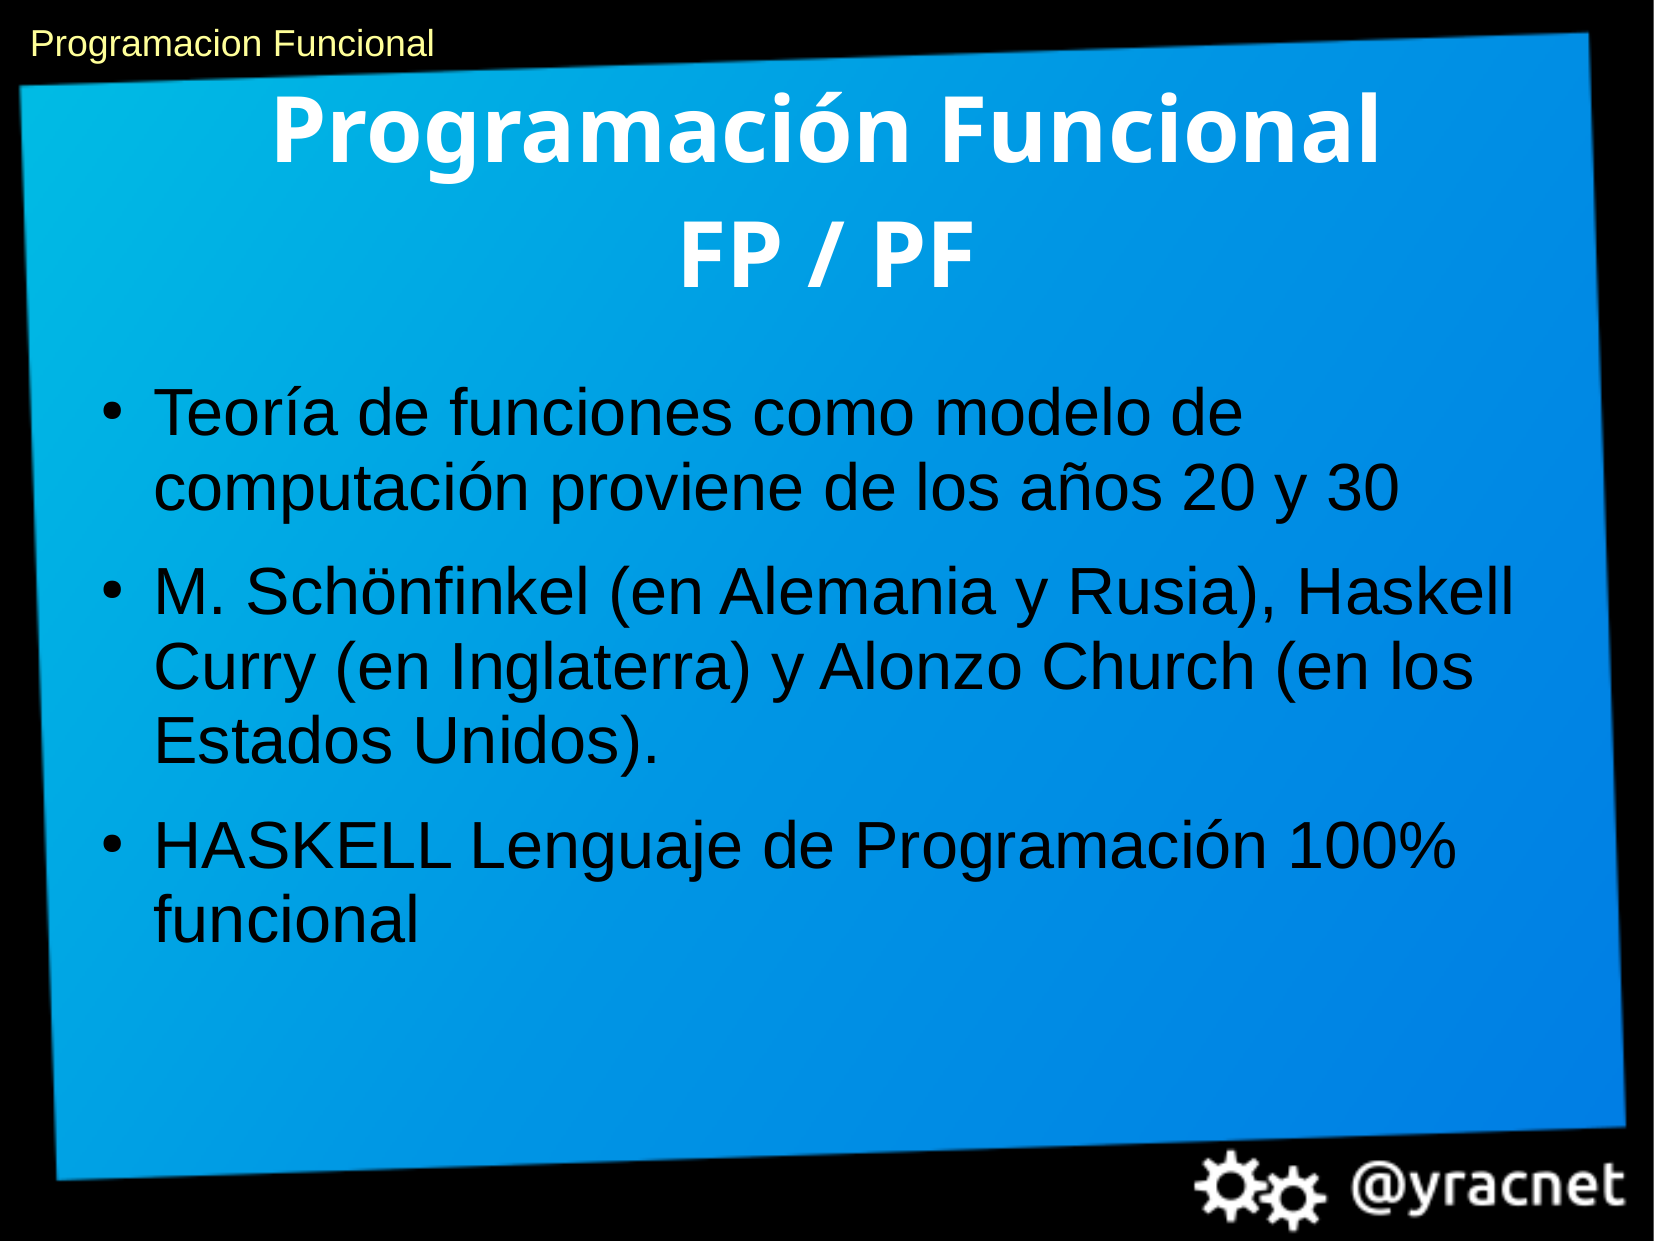

Programacion Funcional
# Programación Funcional FP / PF
Teoría de funciones como modelo de computación proviene de los años 20 y 30
M. Schönfinkel (en Alemania y Rusia), Haskell Curry (en Inglaterra) y Alonzo Church (en los Estados Unidos).
HASKELL Lenguaje de Programación 100% funcional